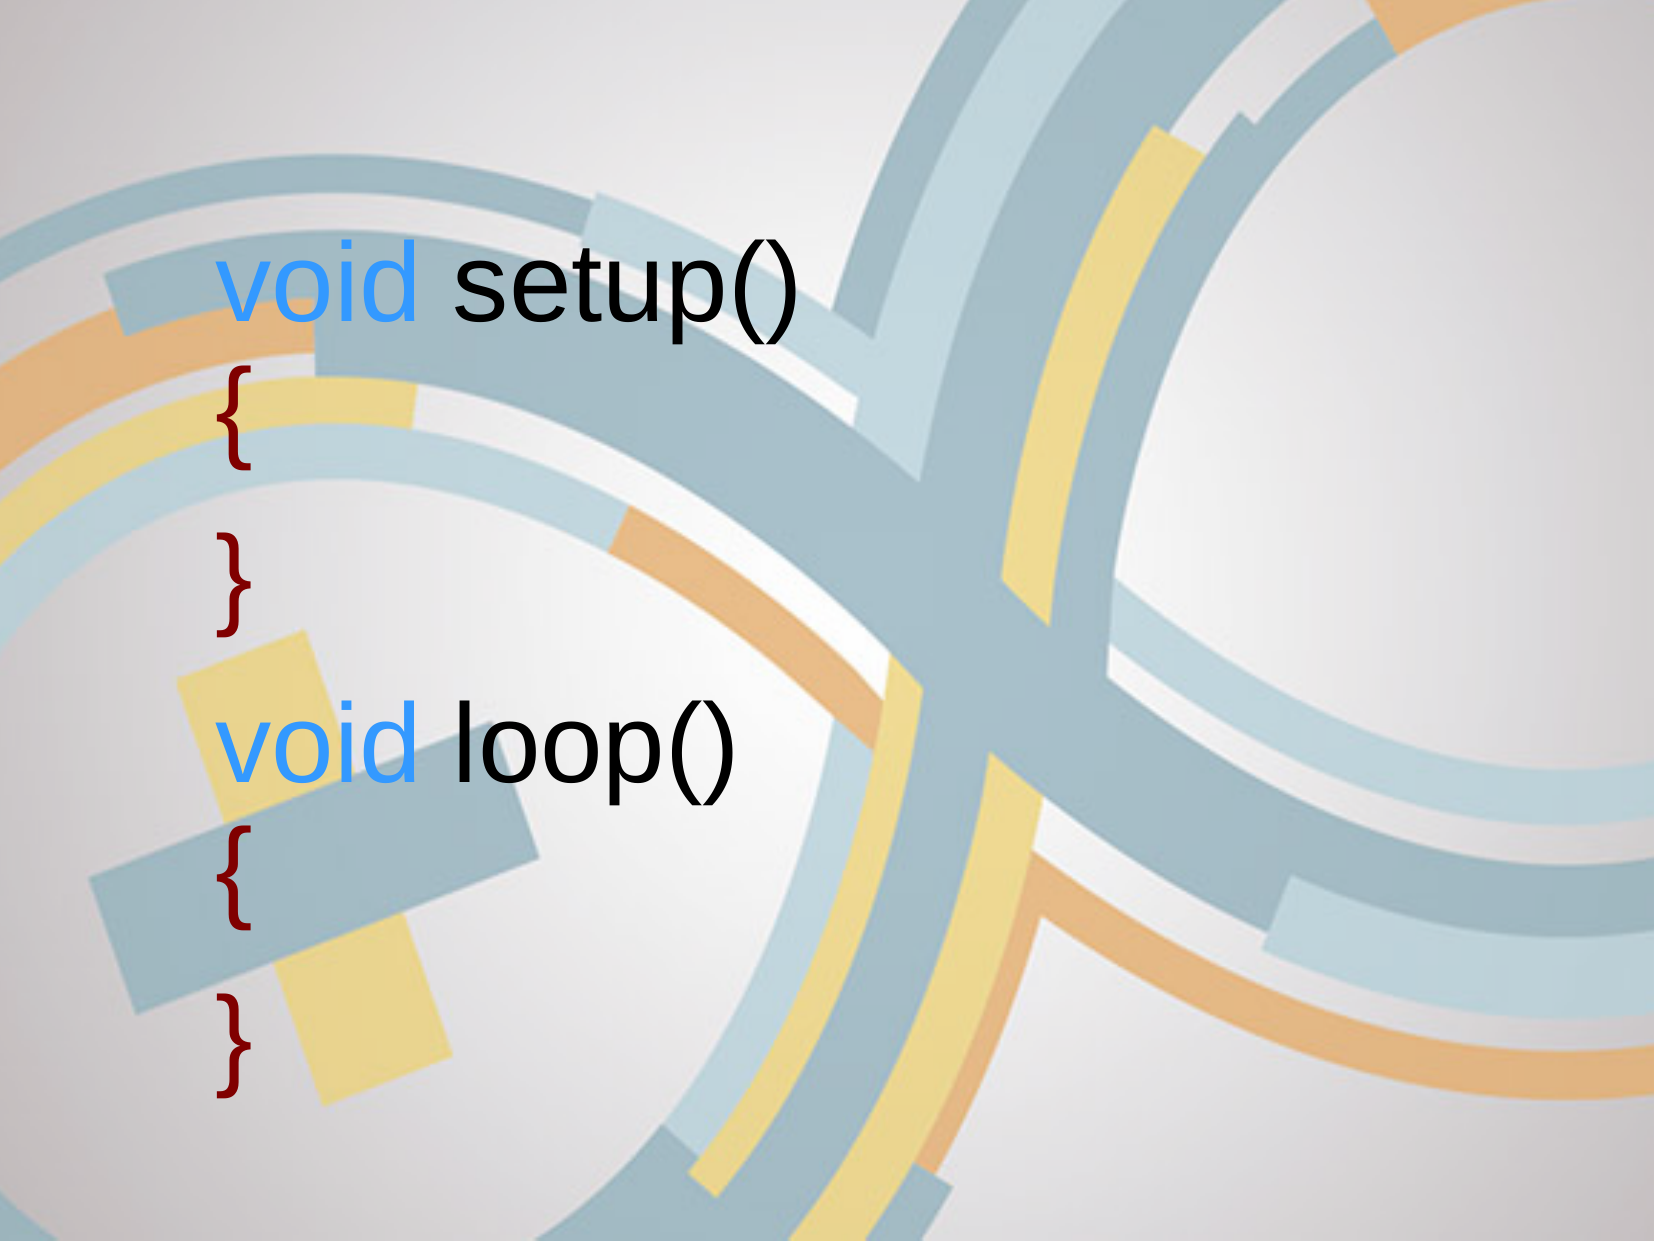

#
void setup()
{
}
void loop()
{
}